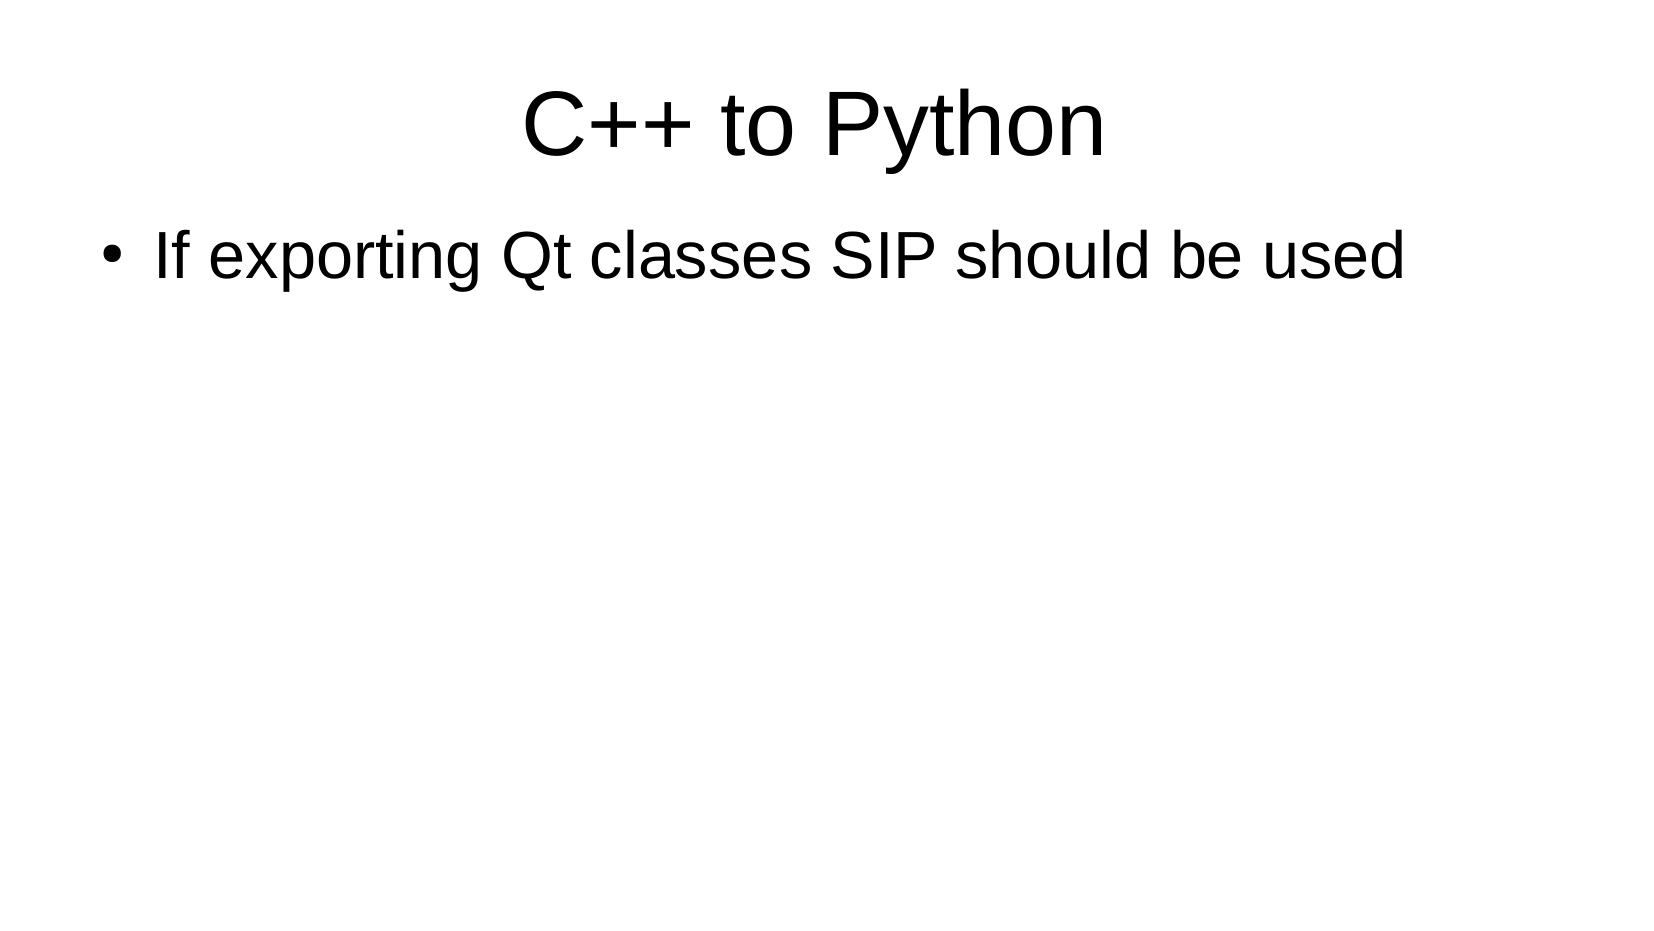

# C++ to Python
If exporting Qt classes SIP should be used